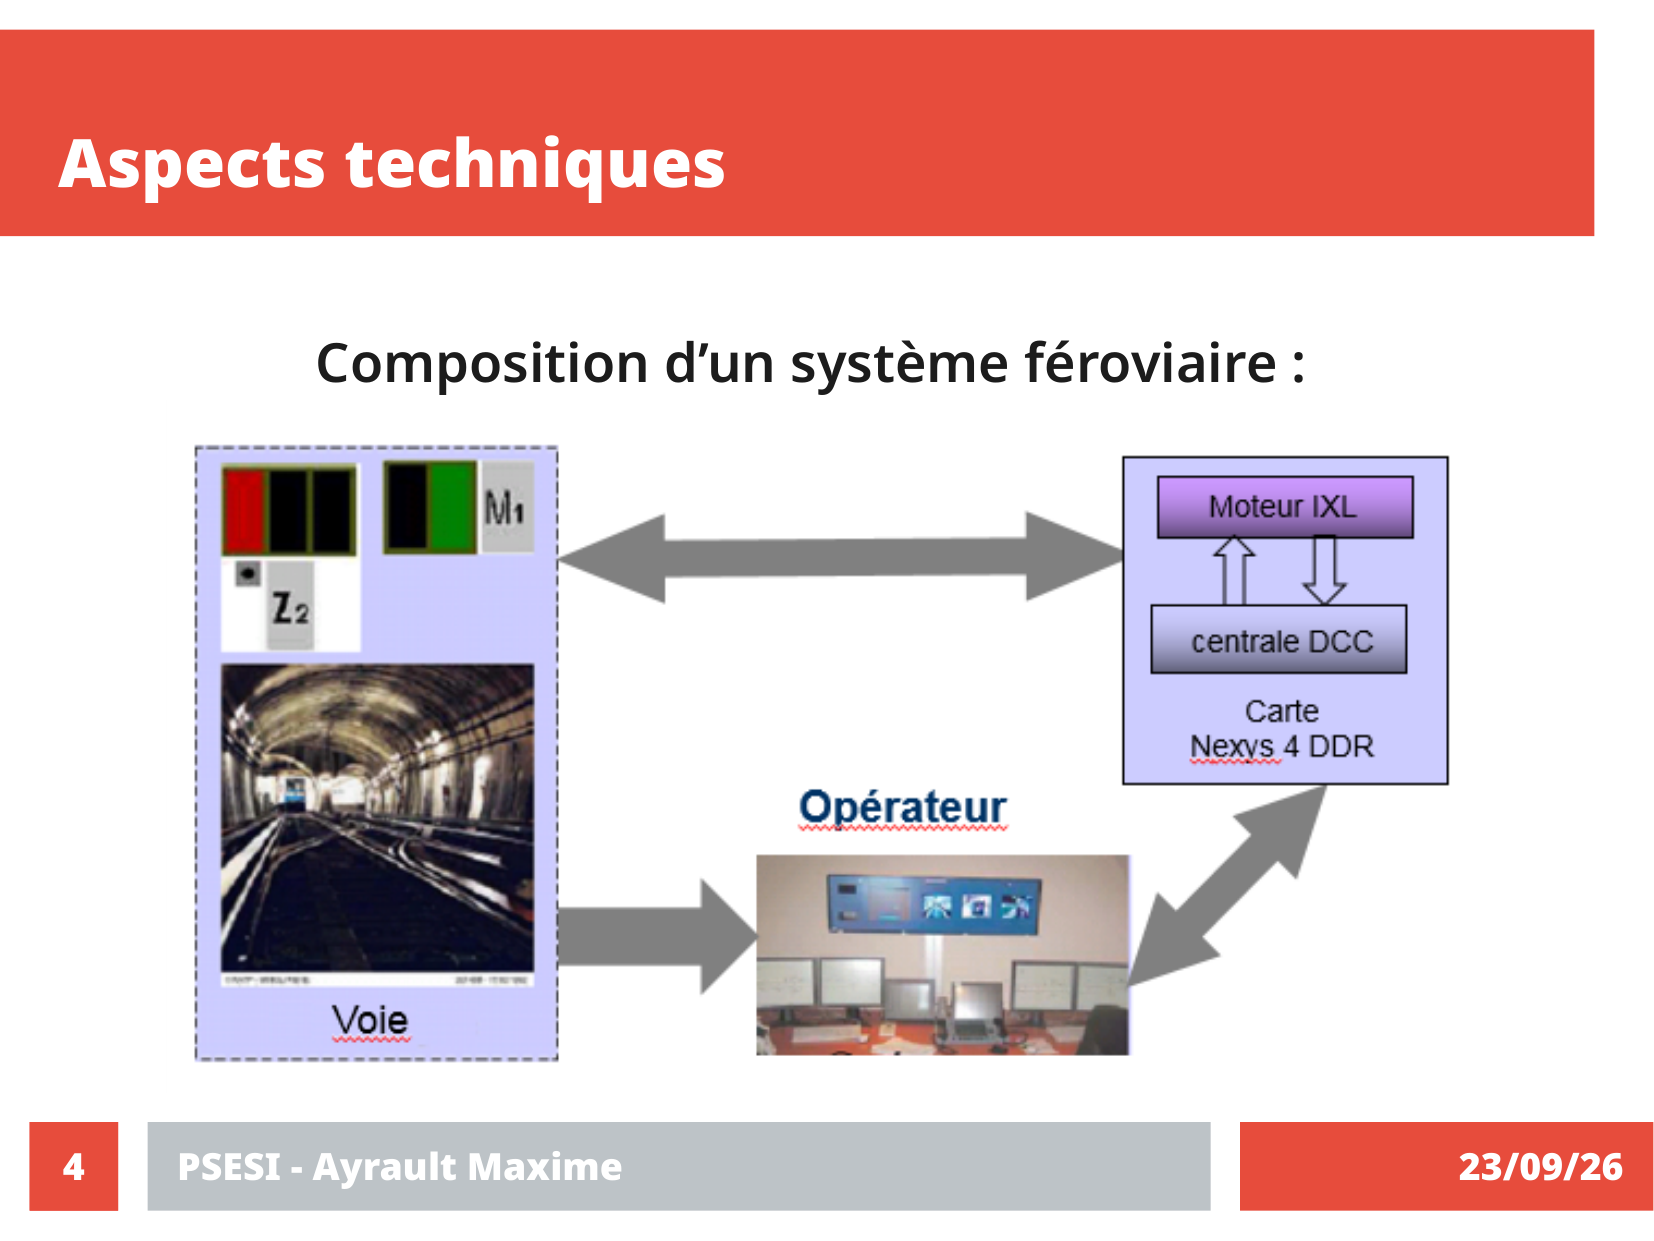

# Aspects techniques
Composition d’un système féroviaire :
4
PSESI - Ayrault Maxime